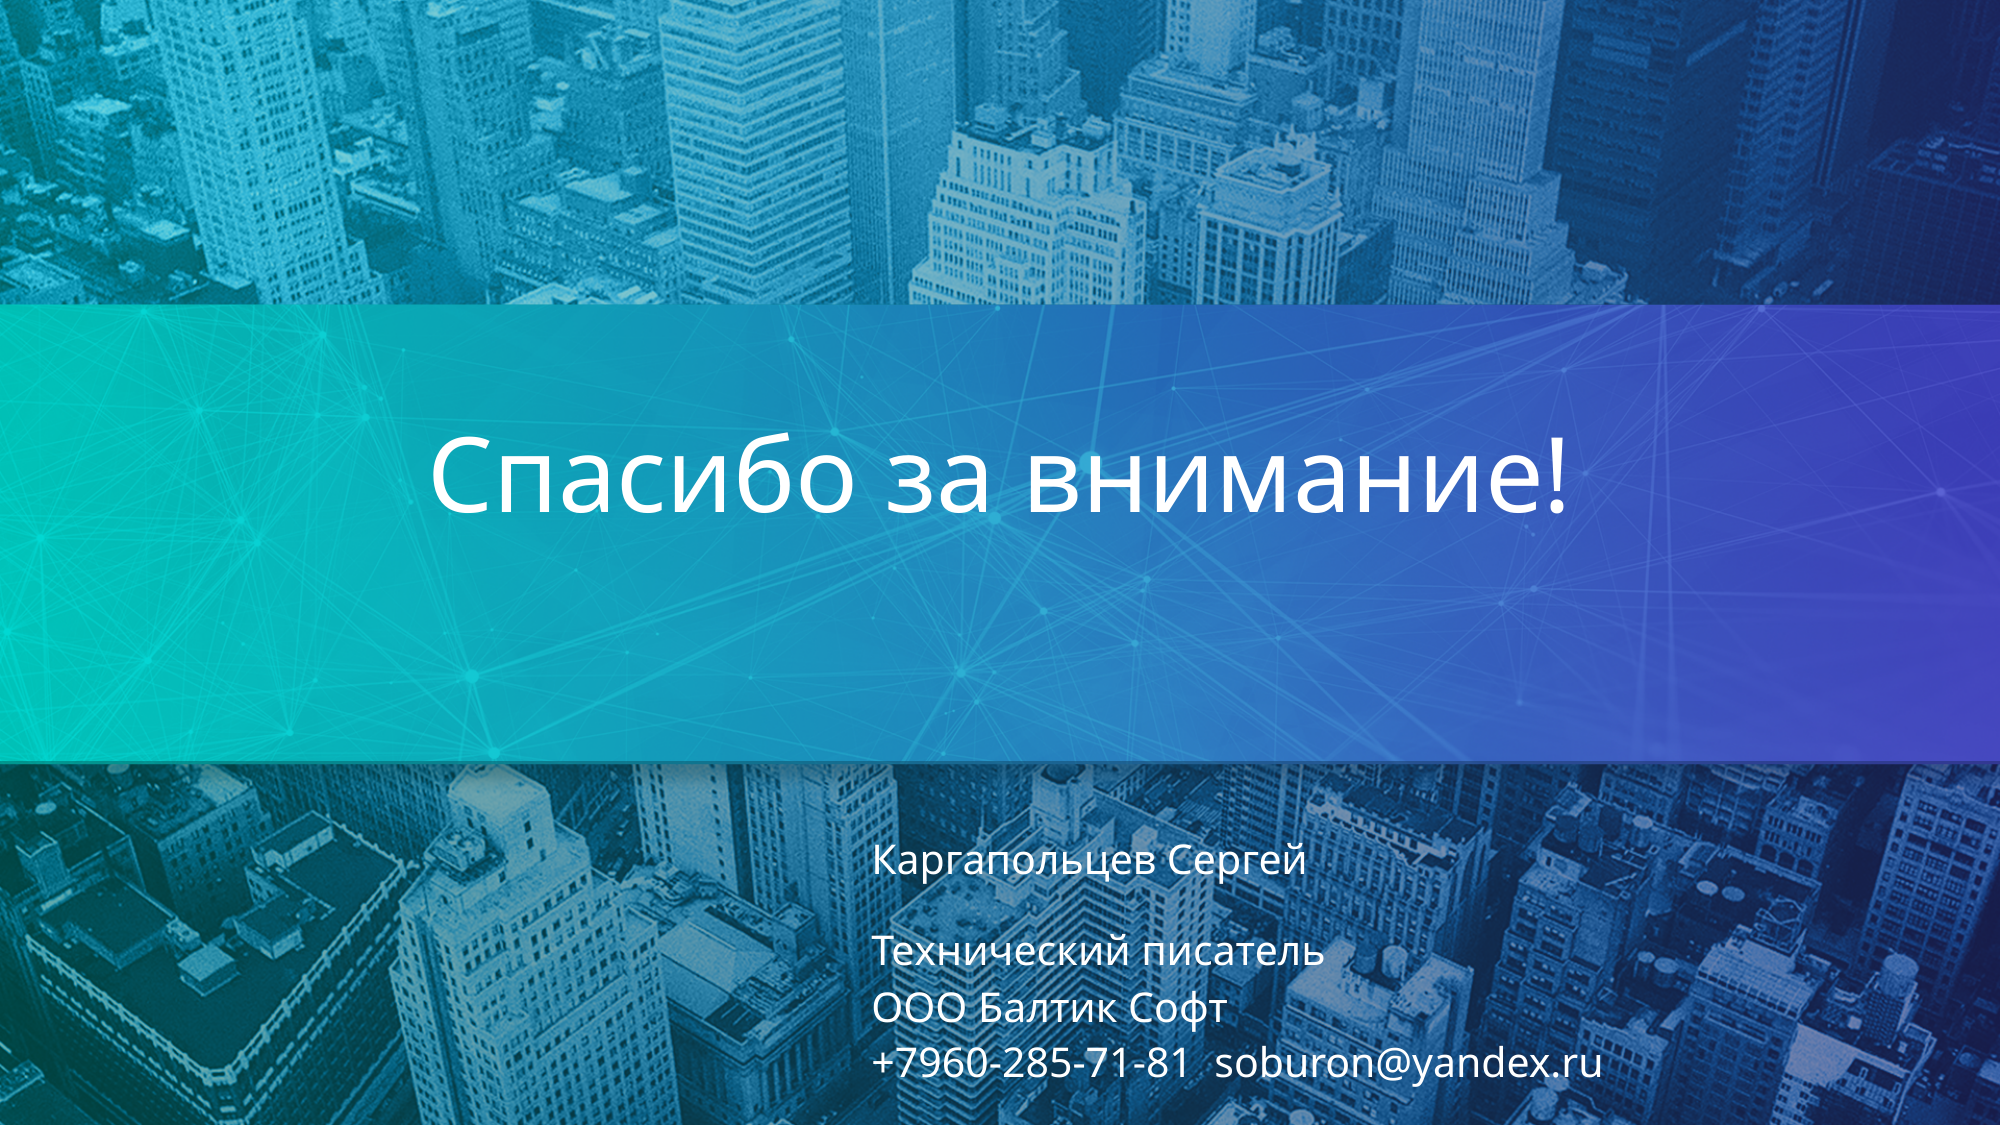

Спасибо за внимание!
# Каргапольцев Сергей
Технический писатель
ООО Балтик Софт
+7960-285-71-81 soburon@yandex.ru